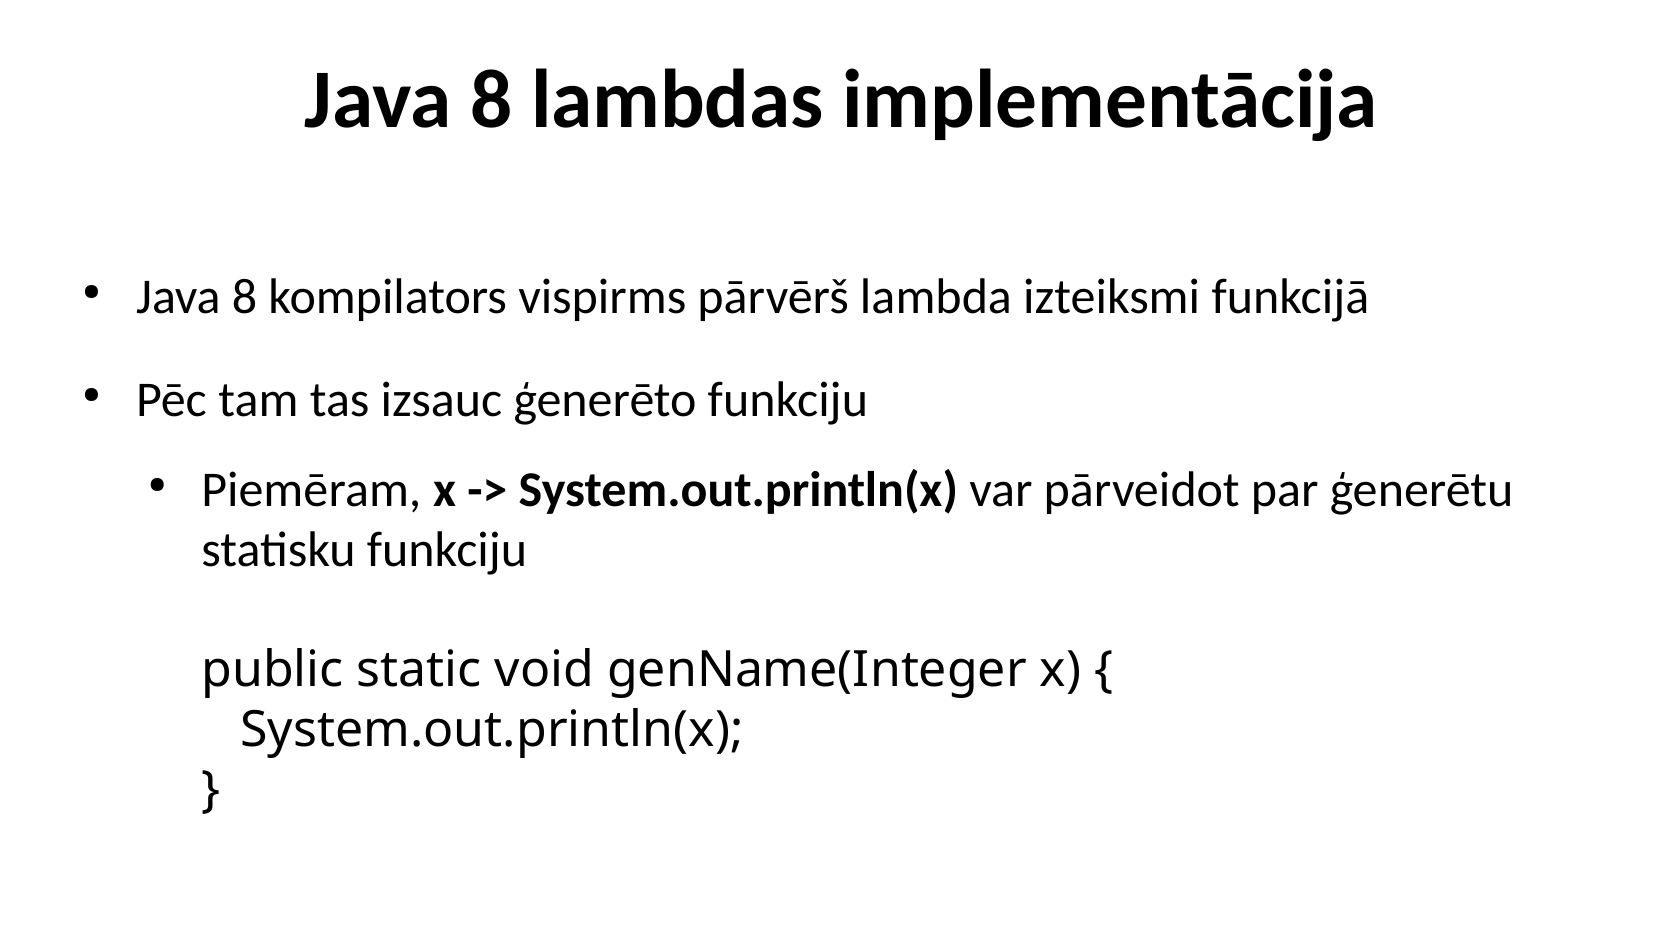

# Java 8 lambdas implementācija
Java 8 kompilators vispirms pārvērš lambda izteiksmi funkcijā
Pēc tam tas izsauc ģenerēto funkciju
Piemēram, x -> System.out.println(x) var pārveidot par ģenerētu statisku funkciju
public static void genName(Integer x) {
 System.out.println(x);
}